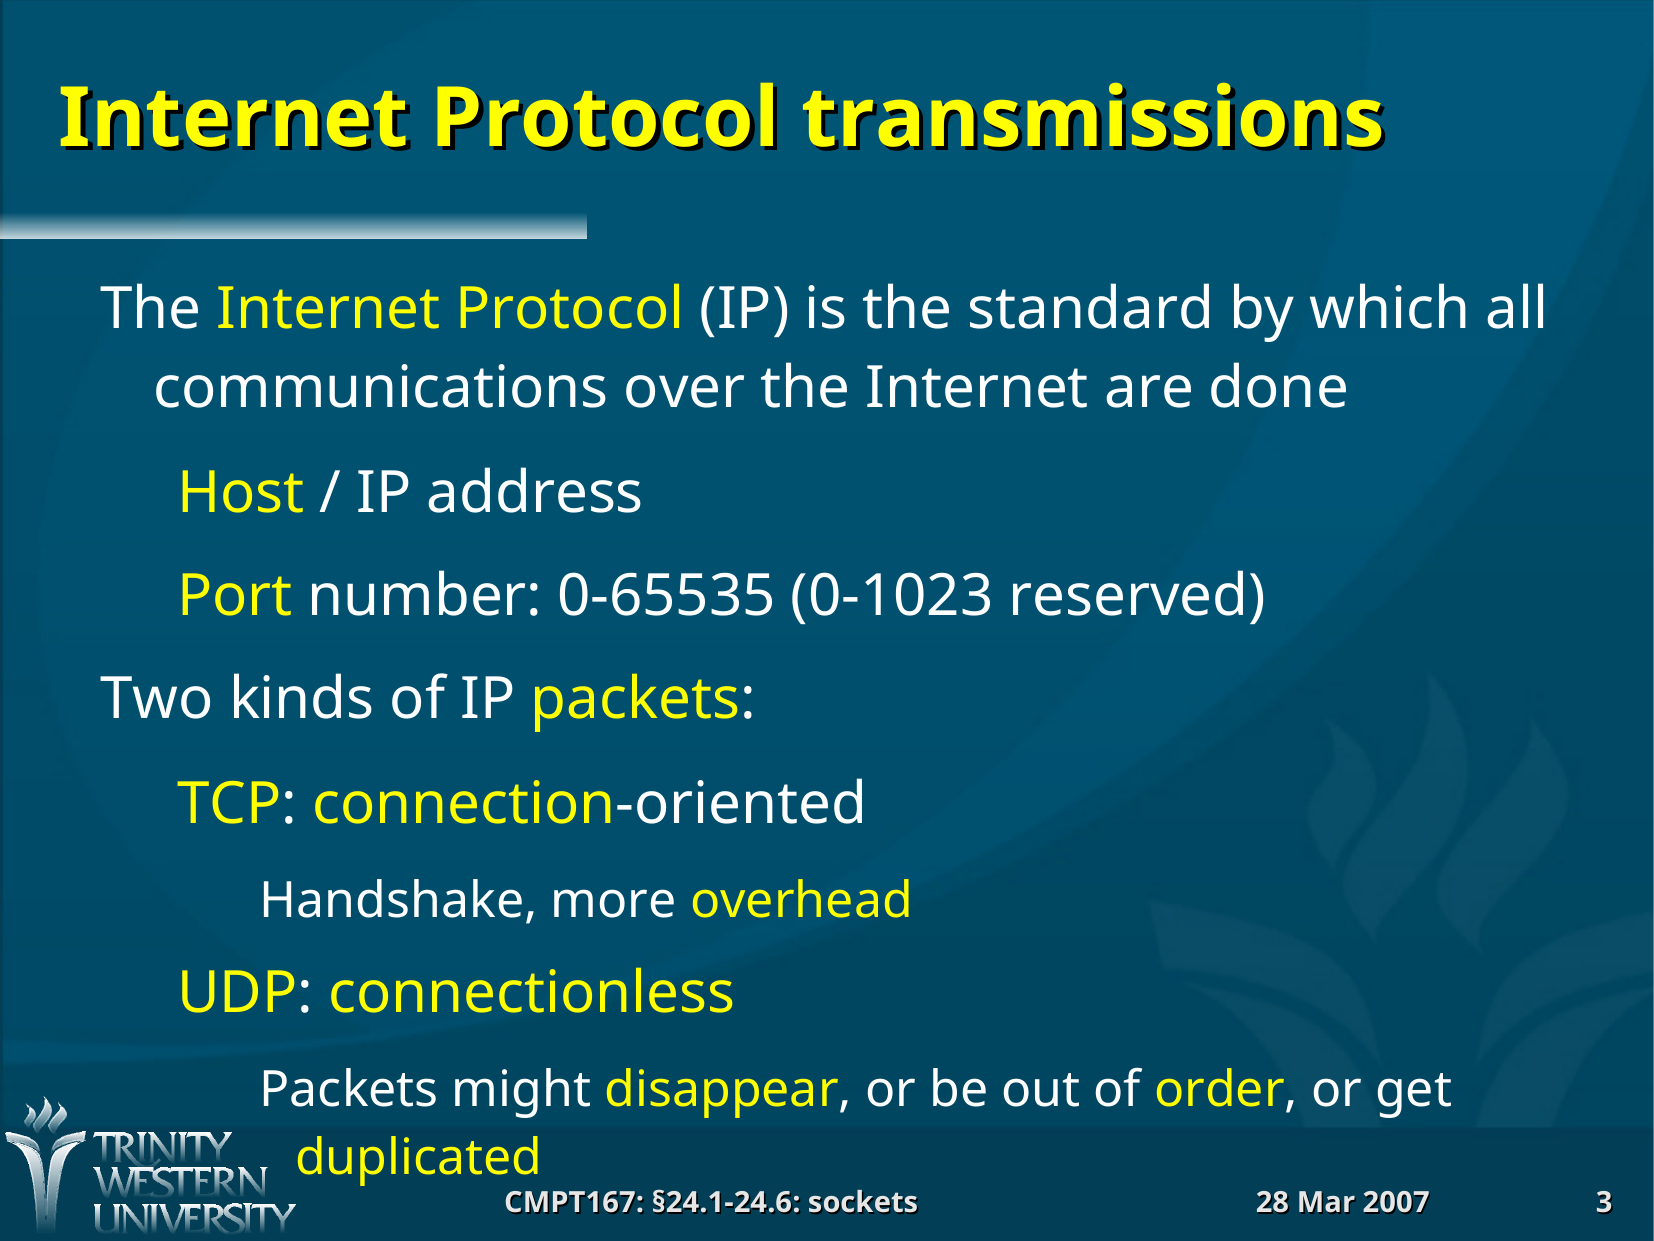

# Internet Protocol transmissions
The Internet Protocol (IP) is the standard by which all communications over the Internet are done
Host / IP address
Port number: 0-65535 (0-1023 reserved)
Two kinds of IP packets:
TCP: connection-oriented
Handshake, more overhead
UDP: connectionless
Packets might disappear, or be out of order, or get duplicated
CMPT167: §24.1-24.6: sockets
28 Mar 2007
3